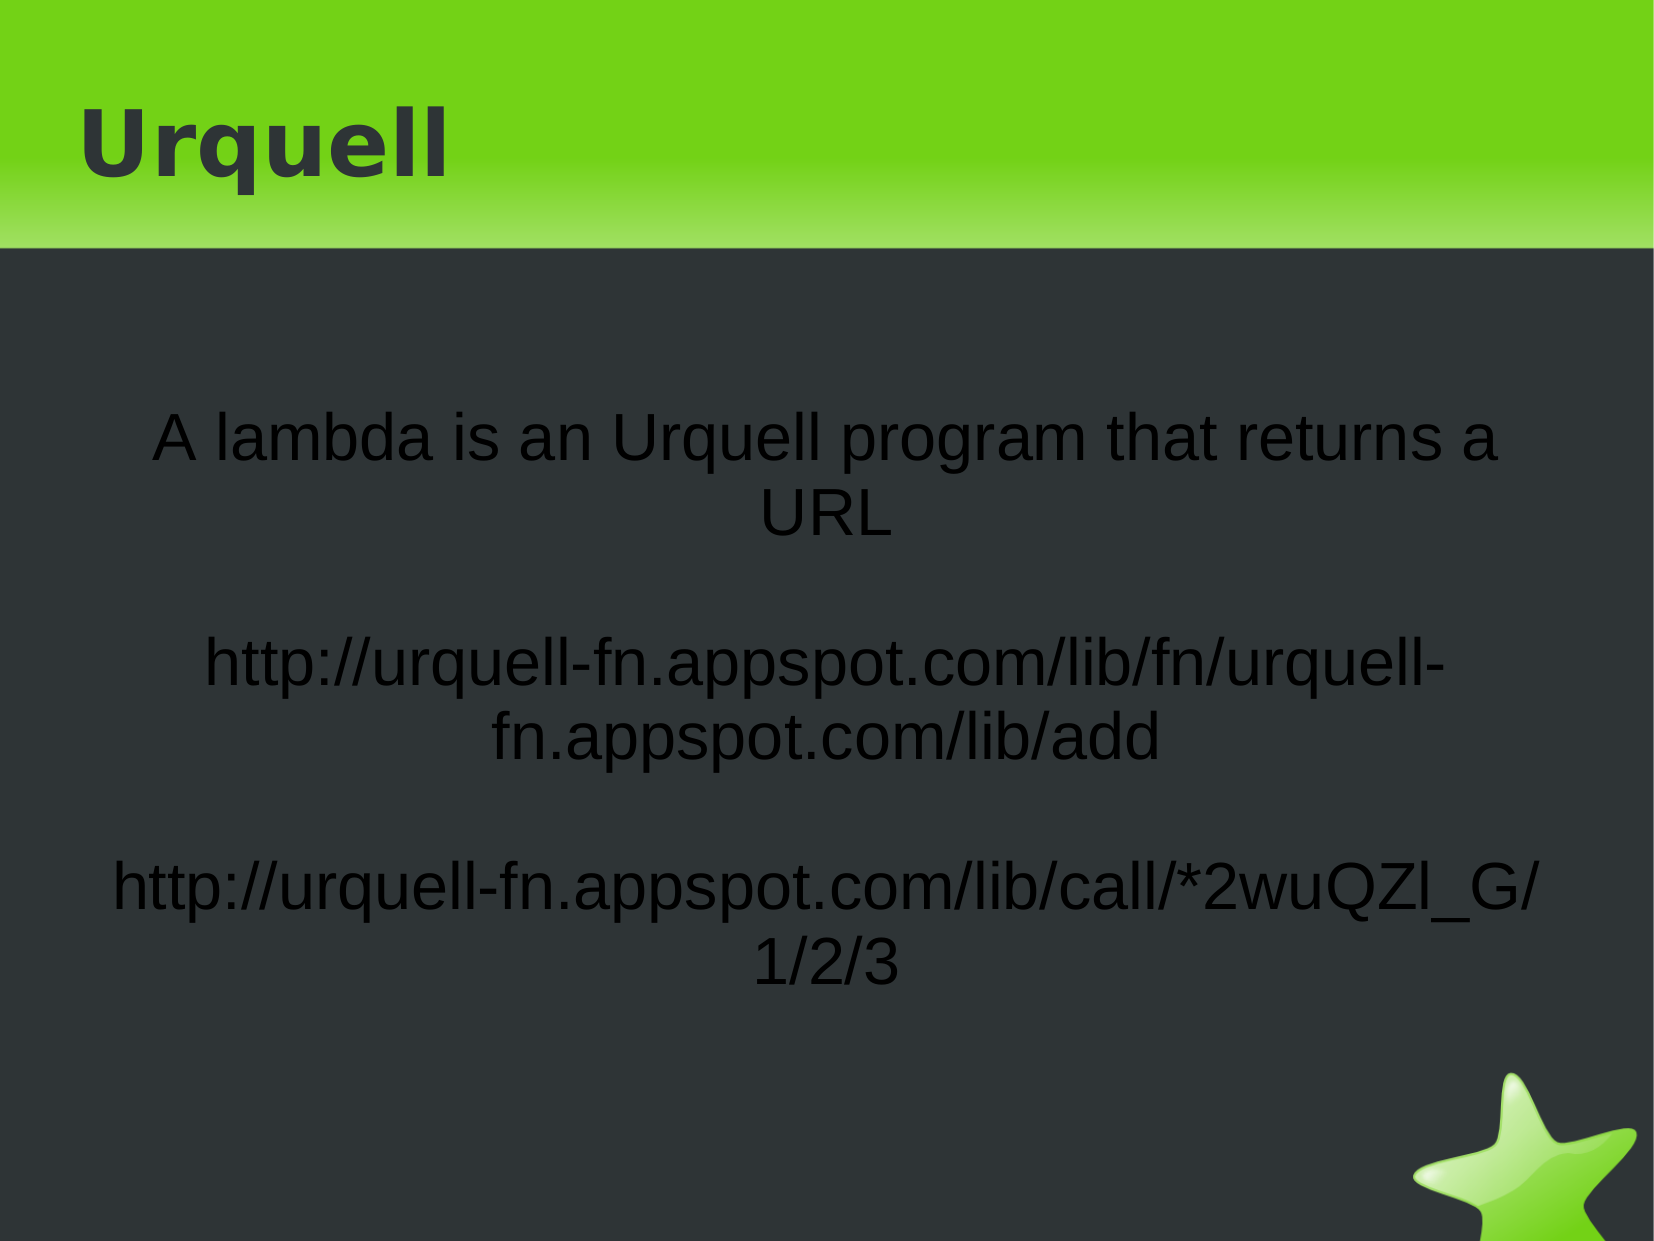

# Urquell
A lambda is an Urquell program that returns a URL
http://urquell-fn.appspot.com/lib/fn/urquell-fn.appspot.com/lib/add
http://urquell-fn.appspot.com/lib/call/*2wuQZl_G/1/2/3